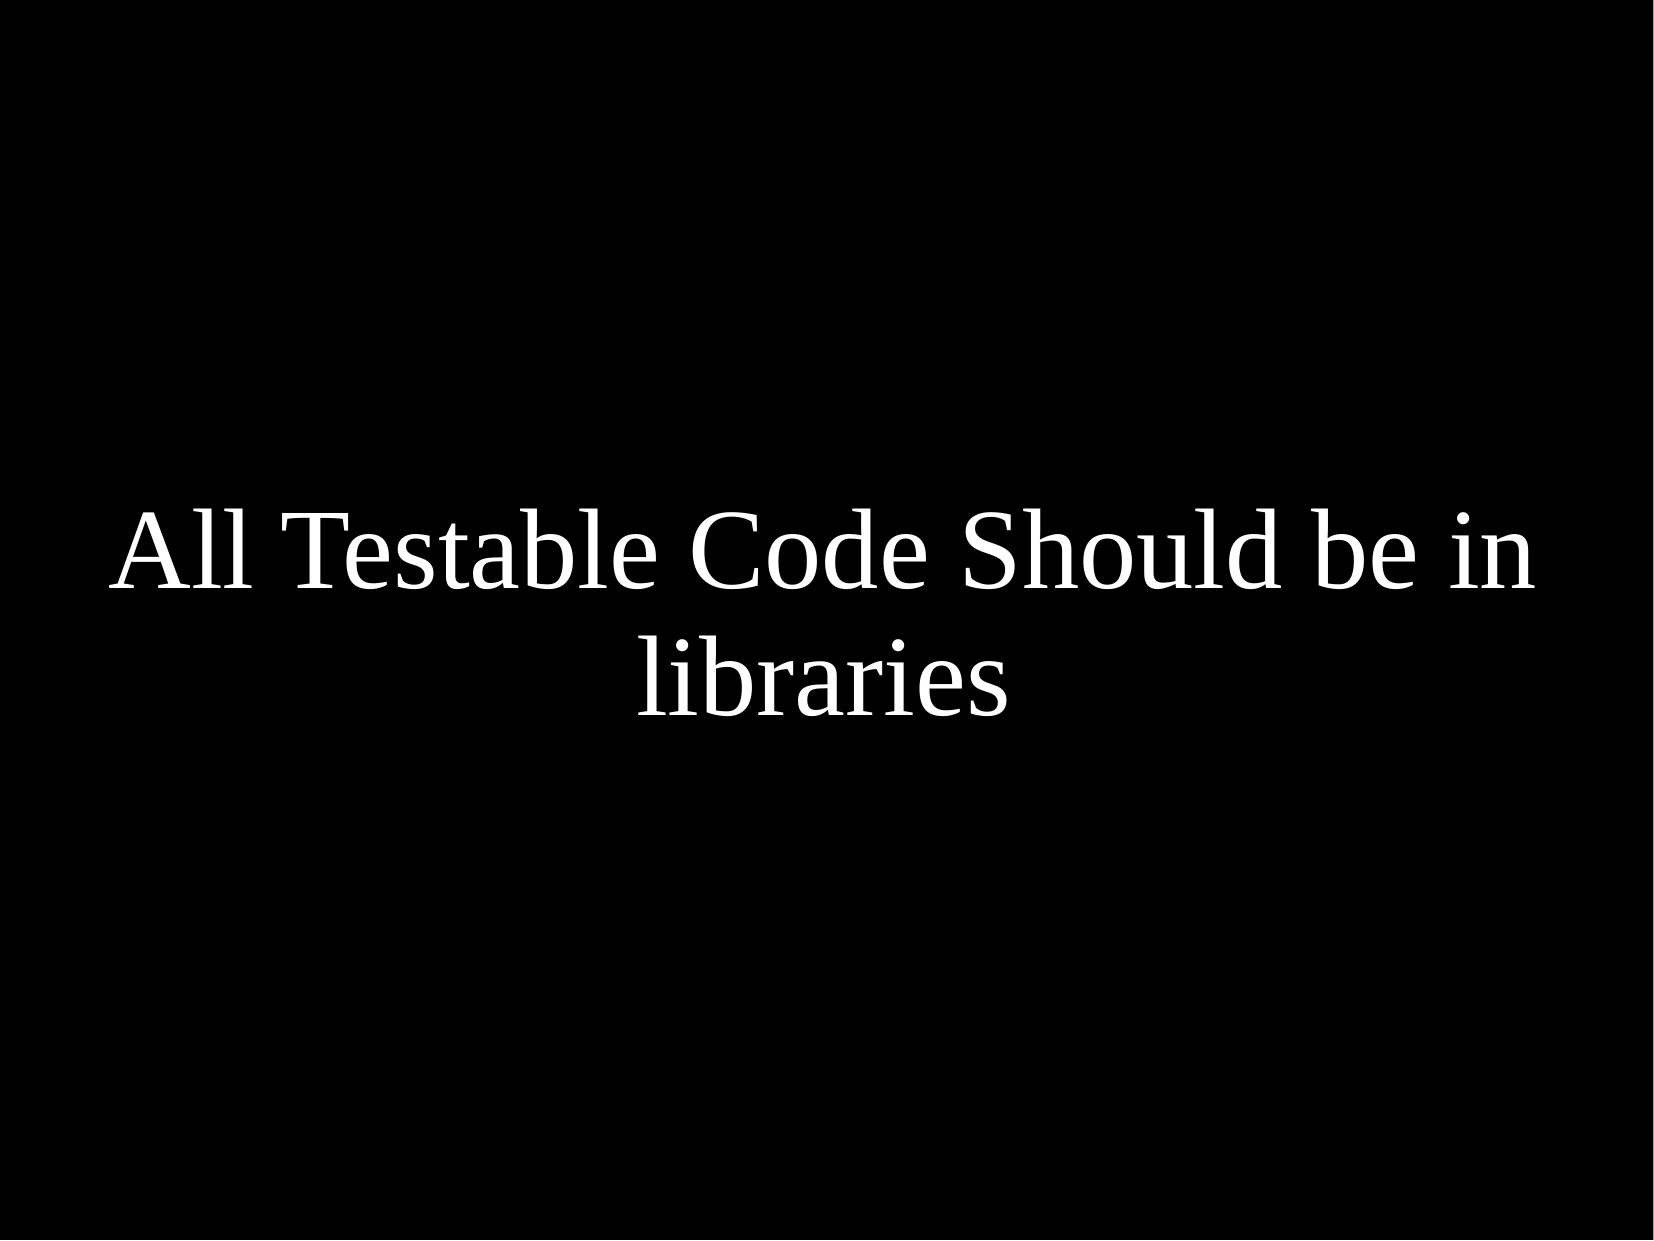

# All Testable Code Should be in libraries